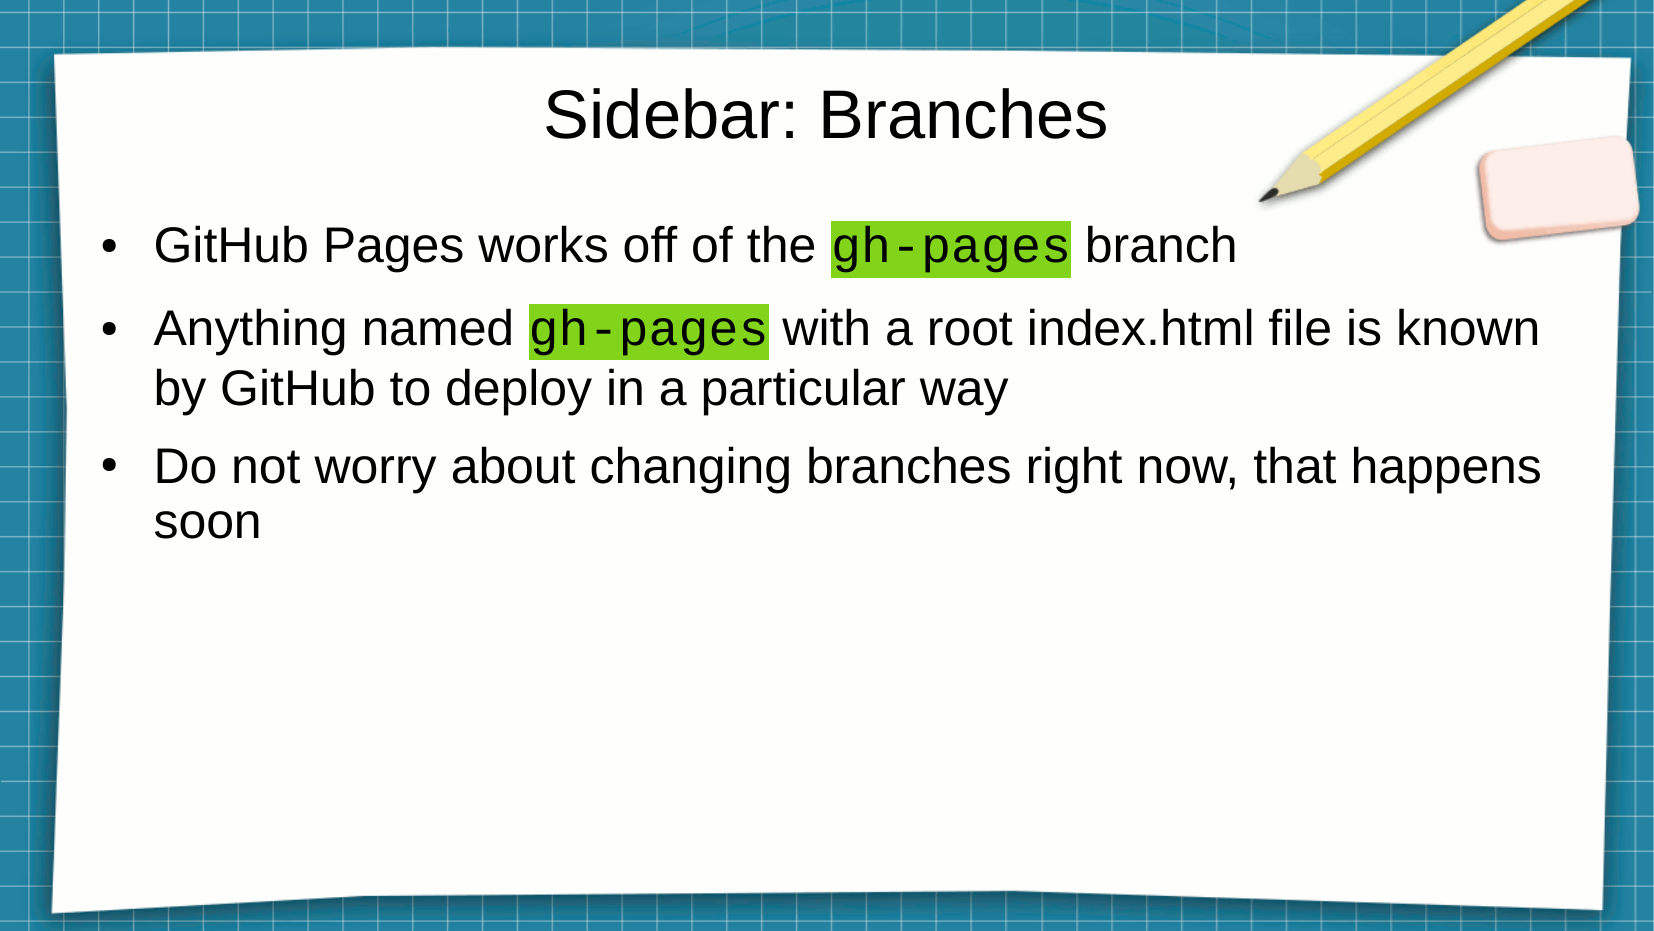

# Sidebar: Branches
GitHub Pages works off of the gh-pages branch
Anything named gh-pages with a root index.html file is known by GitHub to deploy in a particular way
Do not worry about changing branches right now, that happens soon